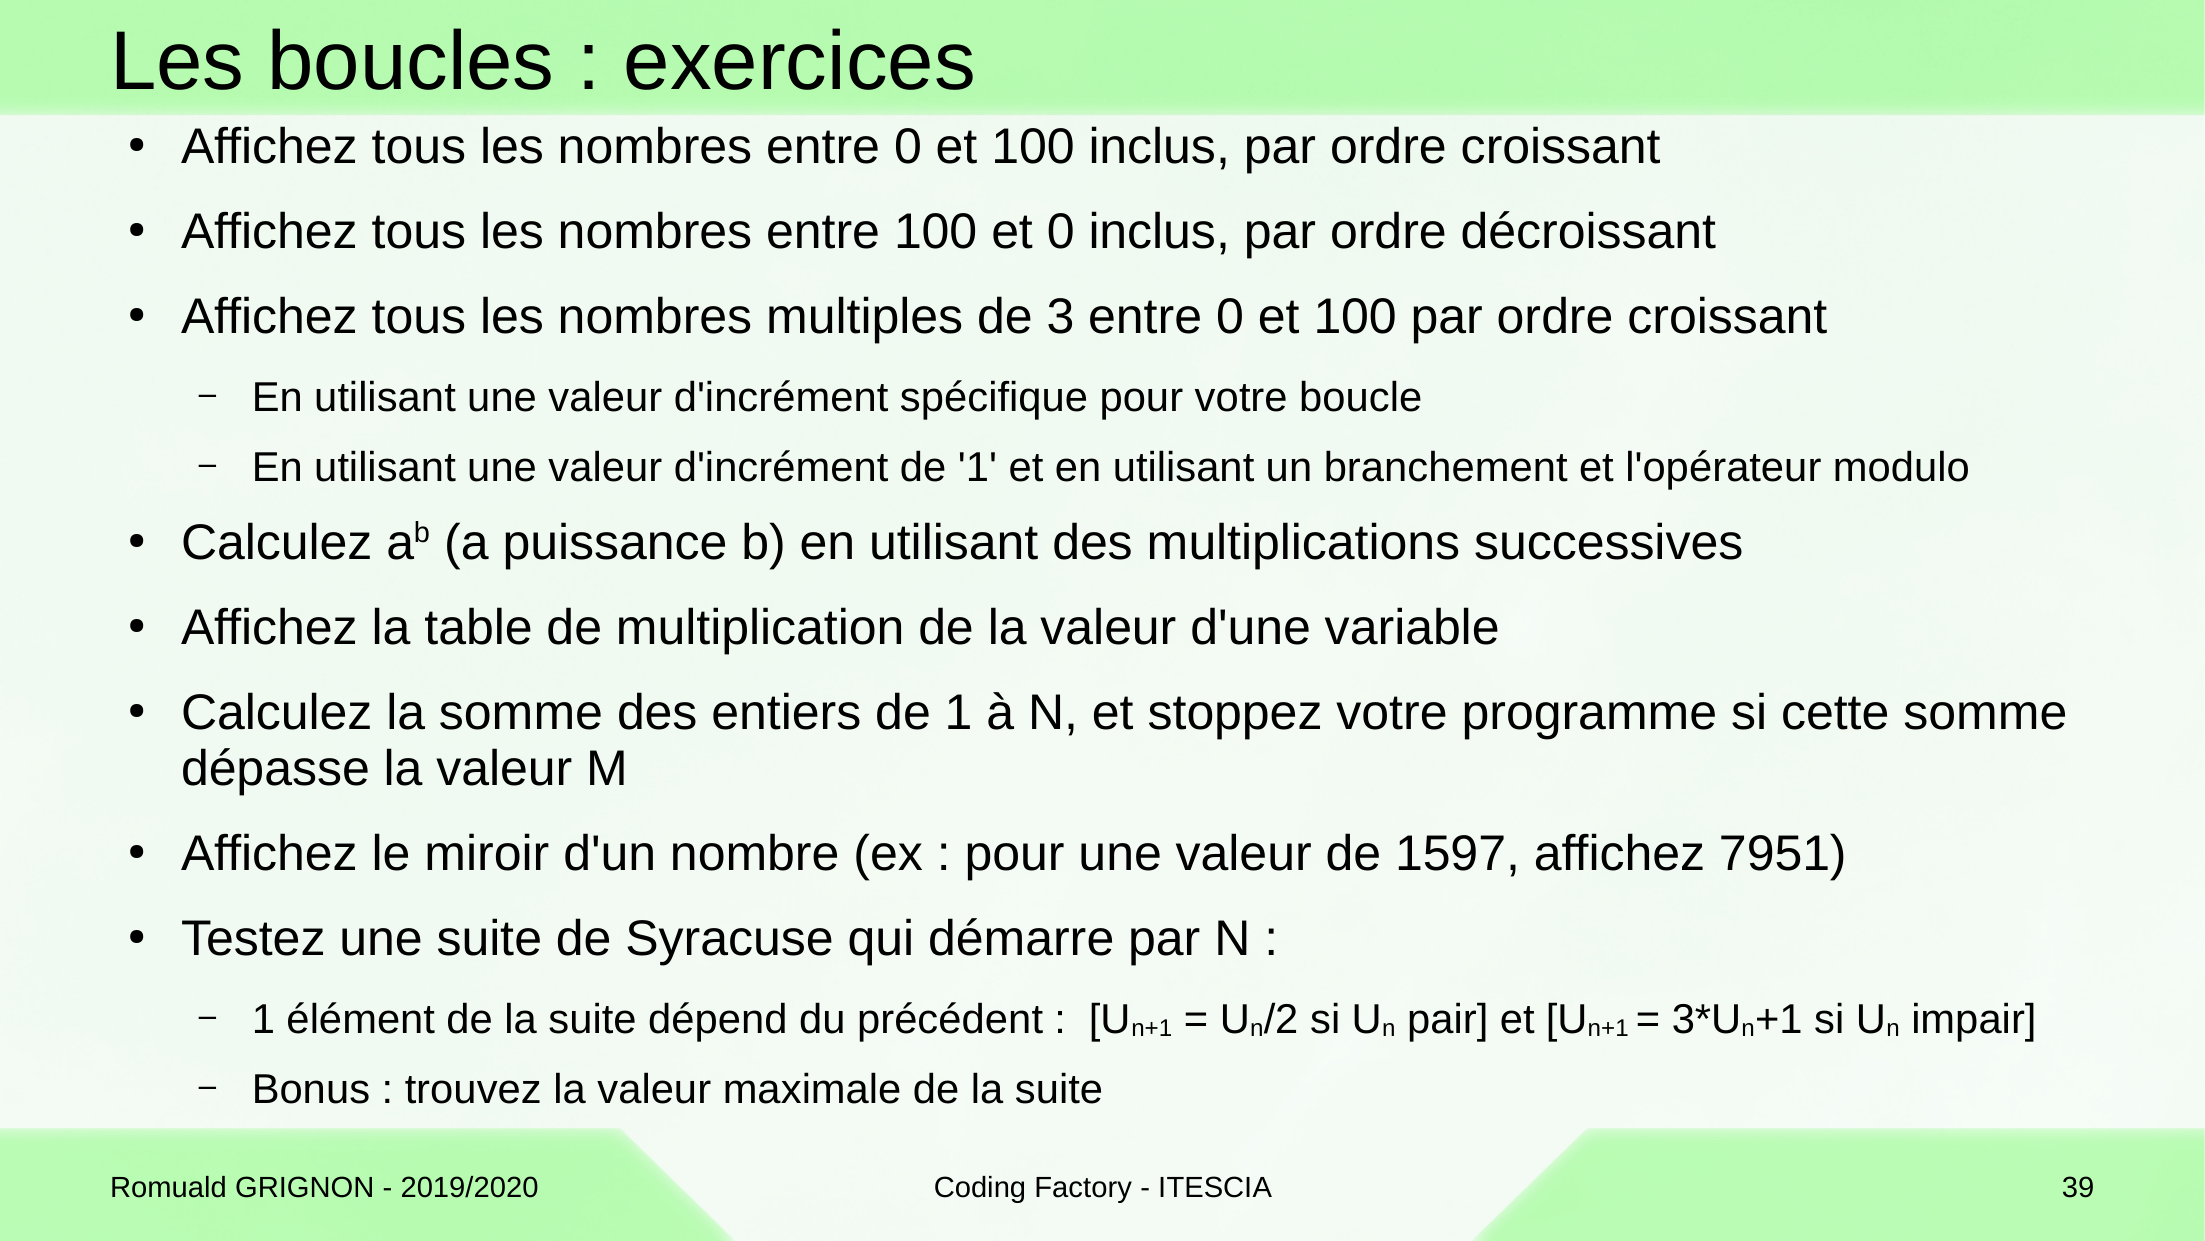

# Les boucles : exercices
Affichez tous les nombres entre 0 et 100 inclus, par ordre croissant
Affichez tous les nombres entre 100 et 0 inclus, par ordre décroissant
Affichez tous les nombres multiples de 3 entre 0 et 100 par ordre croissant
En utilisant une valeur d'incrément spécifique pour votre boucle
En utilisant une valeur d'incrément de '1' et en utilisant un branchement et l'opérateur modulo
Calculez ab (a puissance b) en utilisant des multiplications successives
Affichez la table de multiplication de la valeur d'une variable
Calculez la somme des entiers de 1 à N, et stoppez votre programme si cette somme dépasse la valeur M
Affichez le miroir d'un nombre (ex : pour une valeur de 1597, affichez 7951)
Testez une suite de Syracuse qui démarre par N :
1 élément de la suite dépend du précédent : [Un+1 = Un/2 si Un pair] et [Un+1 = 3*Un+1 si Un impair]
Bonus : trouvez la valeur maximale de la suite
Romuald GRIGNON - 2019/2020
Coding Factory - ITESCIA
39